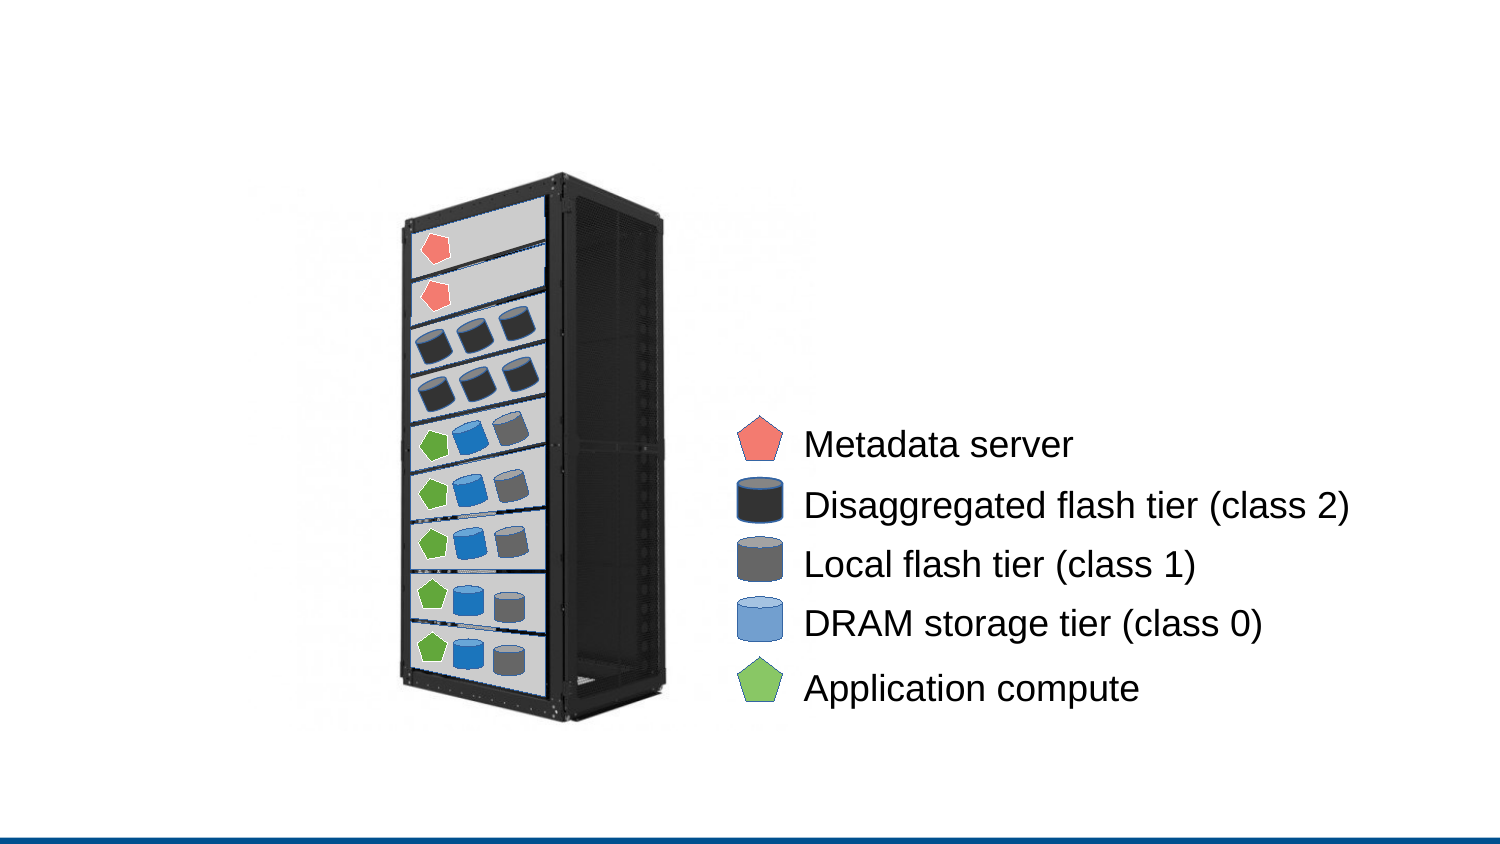

Metadata server
Disaggregated flash tier (class 2)
Local flash tier (class 1)
DRAM storage tier (class 0)
Application compute